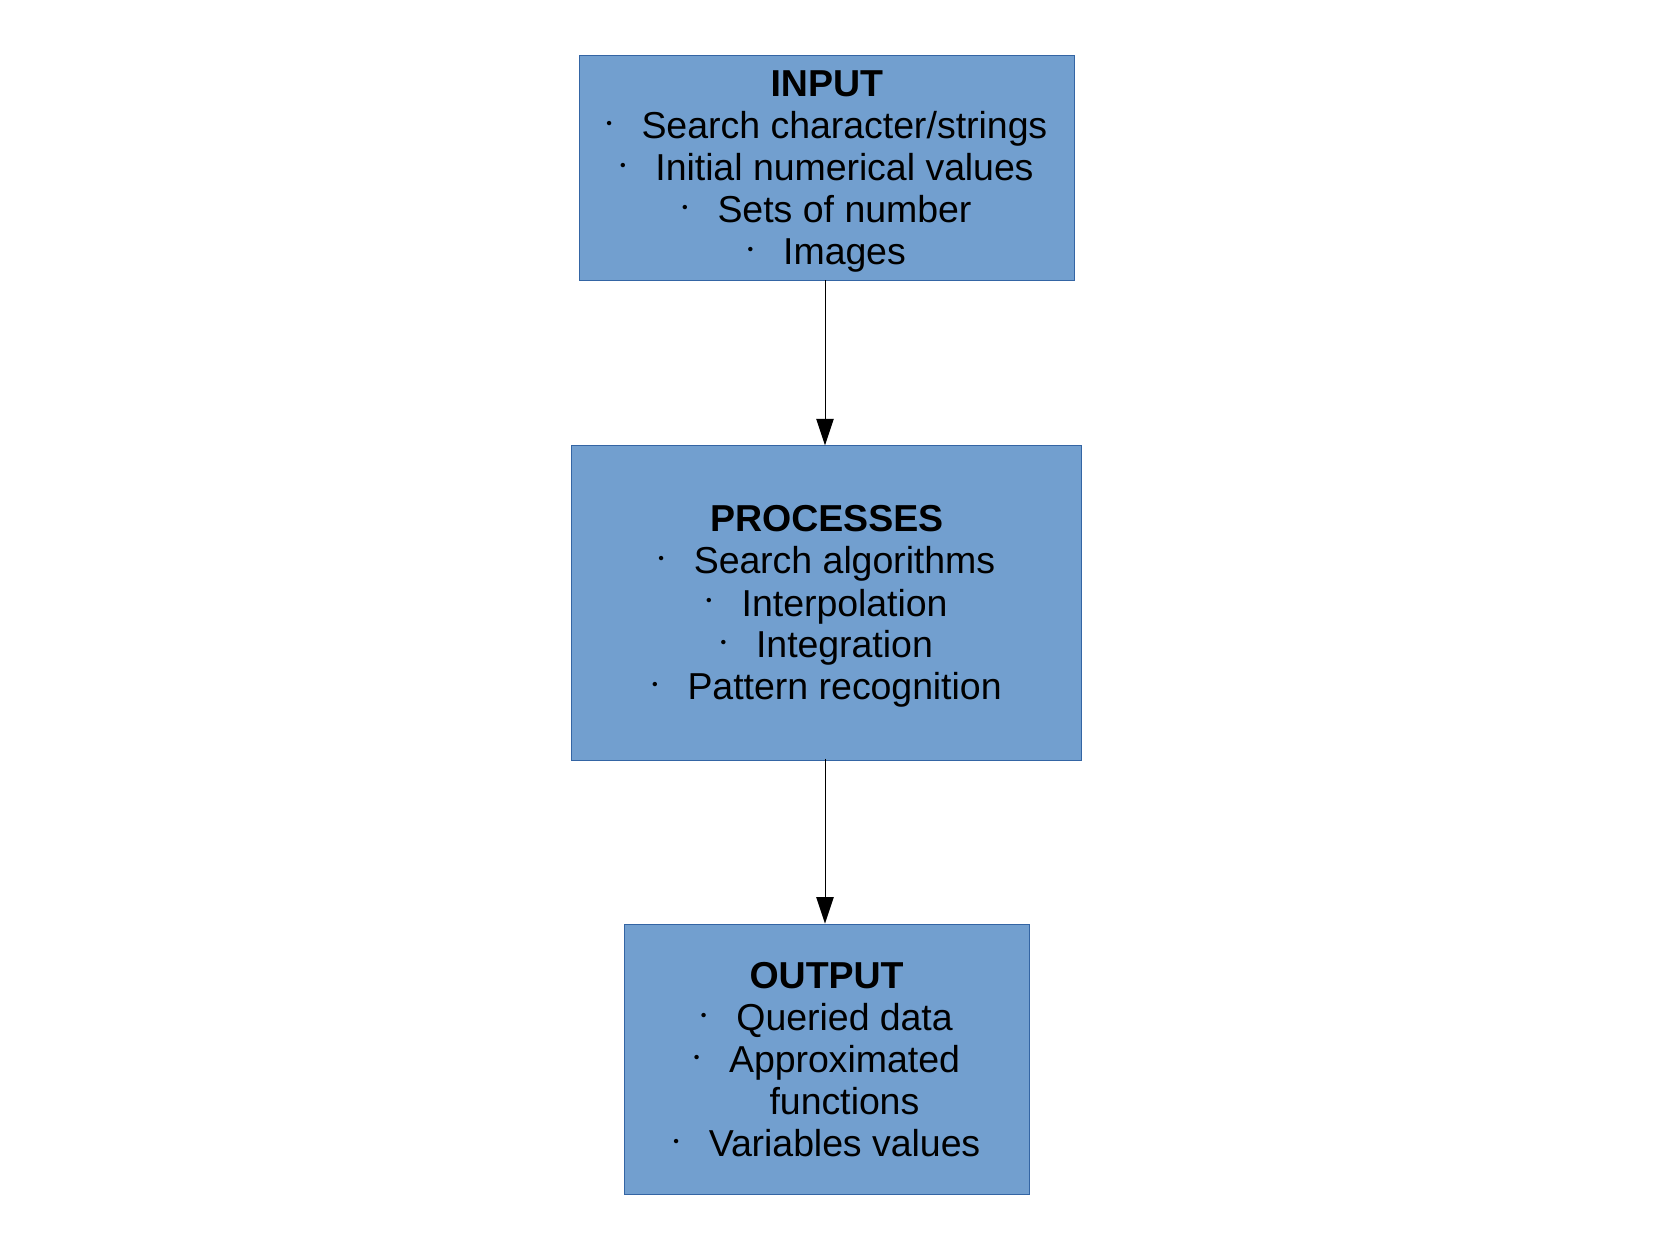

INPUT
Search character/strings
Initial numerical values
Sets of number
Images
PROCESSES
Search algorithms
Interpolation
Integration
Pattern recognition
OUTPUT
Queried data
Approximated functions
Variables values